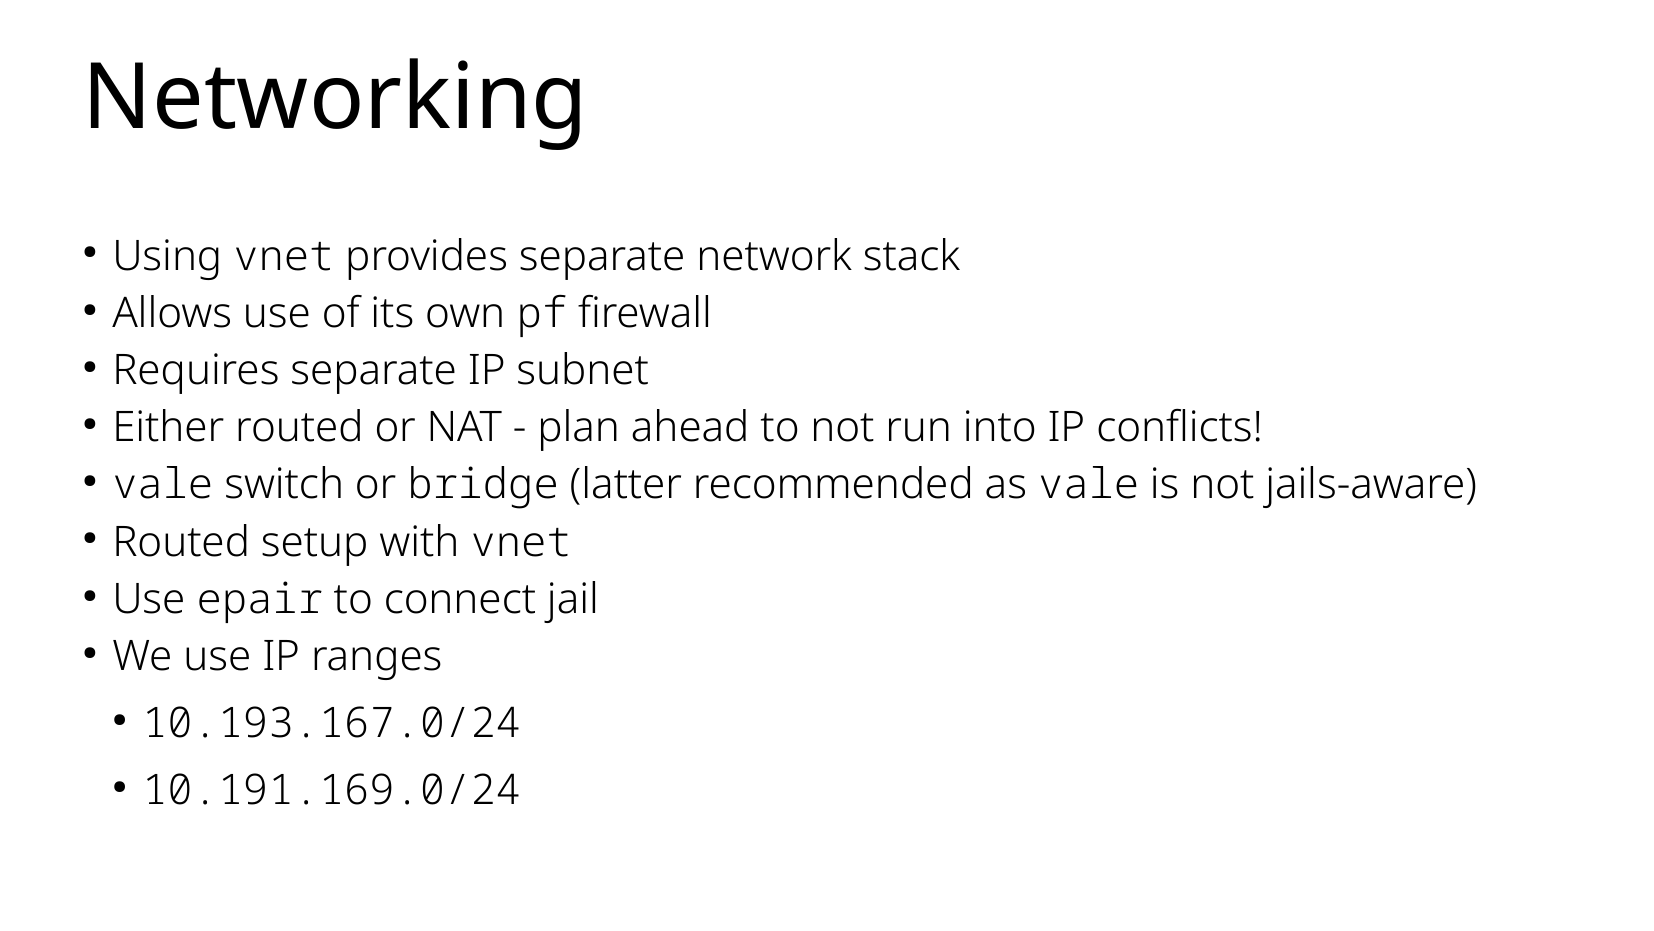

# Networking
Using vnet provides separate network stack
Allows use of its own pf firewall
Requires separate IP subnet
Either routed or NAT - plan ahead to not run into IP conflicts!
vale switch or bridge (latter recommended as vale is not jails-aware)
Routed setup with vnet
Use epair to connect jail
We use IP ranges
10.193.167.0/24
10.191.169.0/24